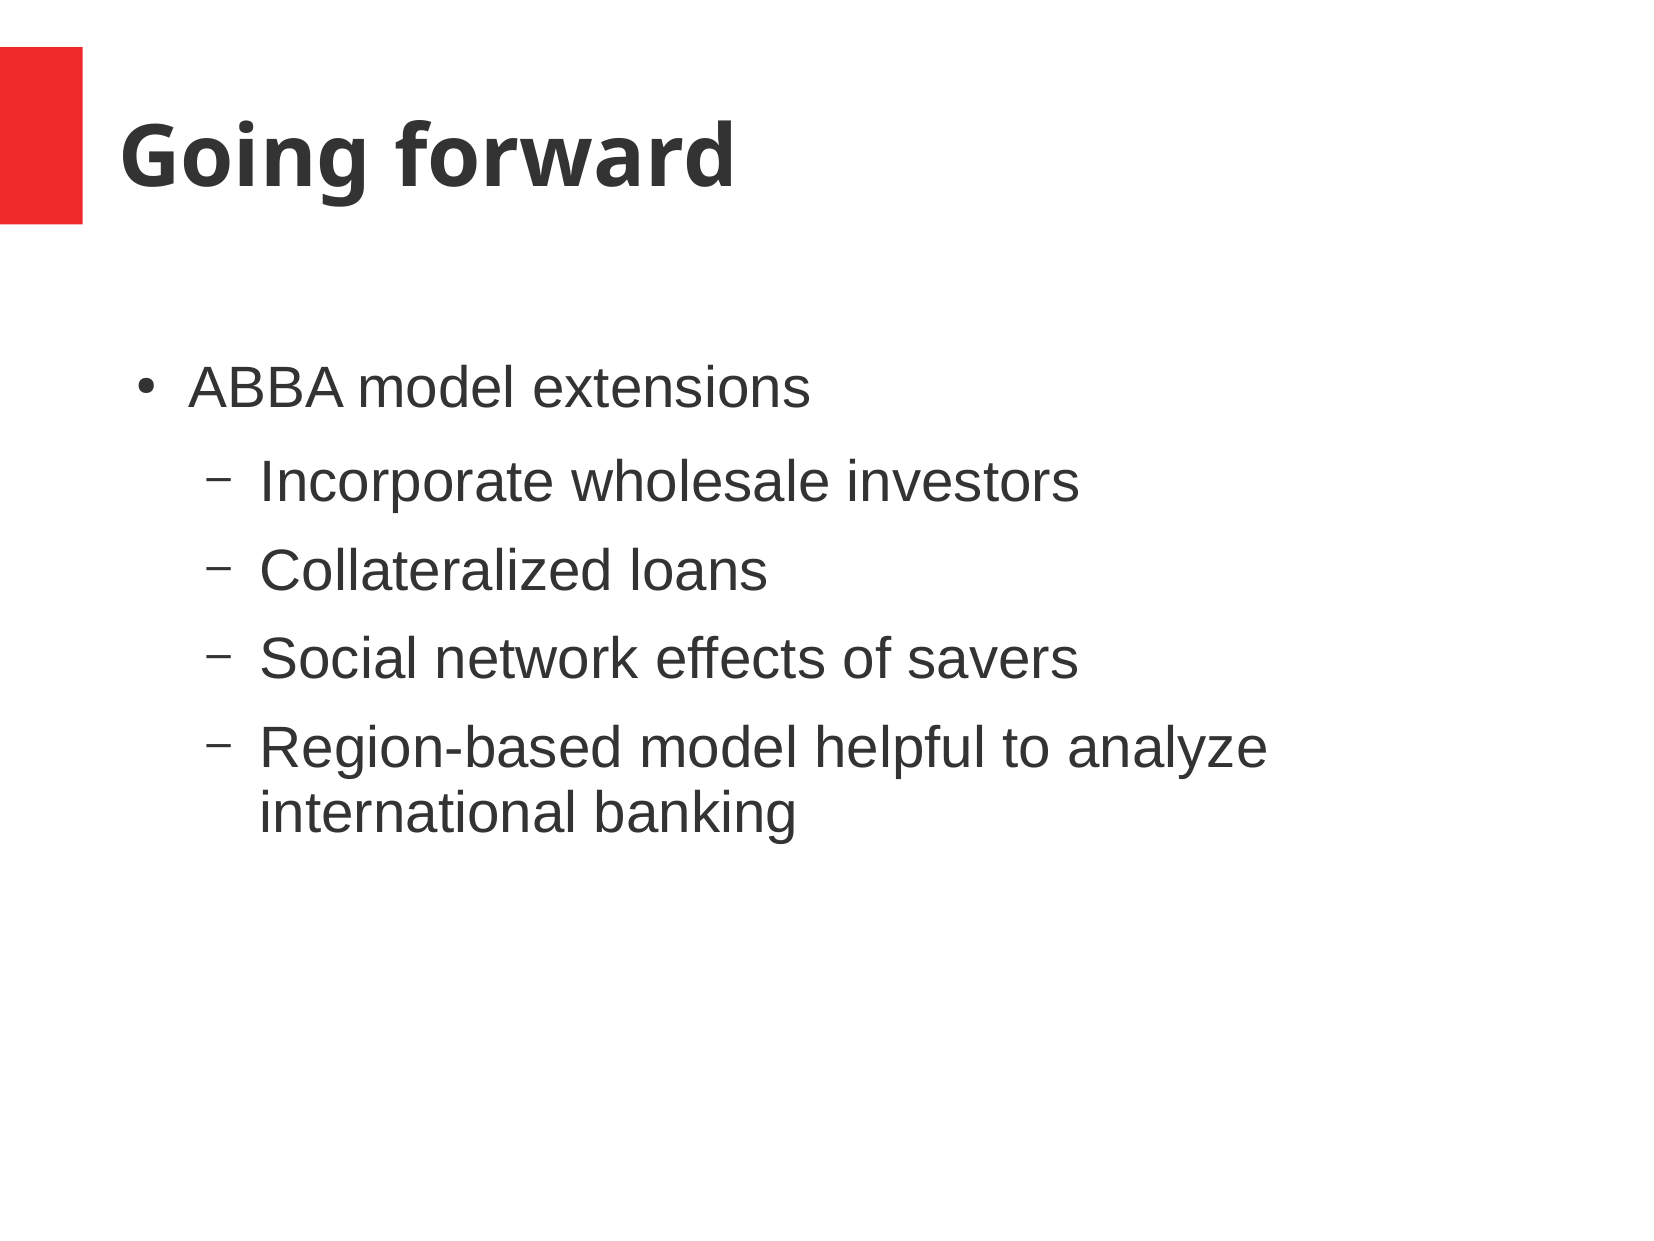

# Going forward
ABBA model extensions
Incorporate wholesale investors
Collateralized loans
Social network effects of savers
Region-based model helpful to analyze international banking